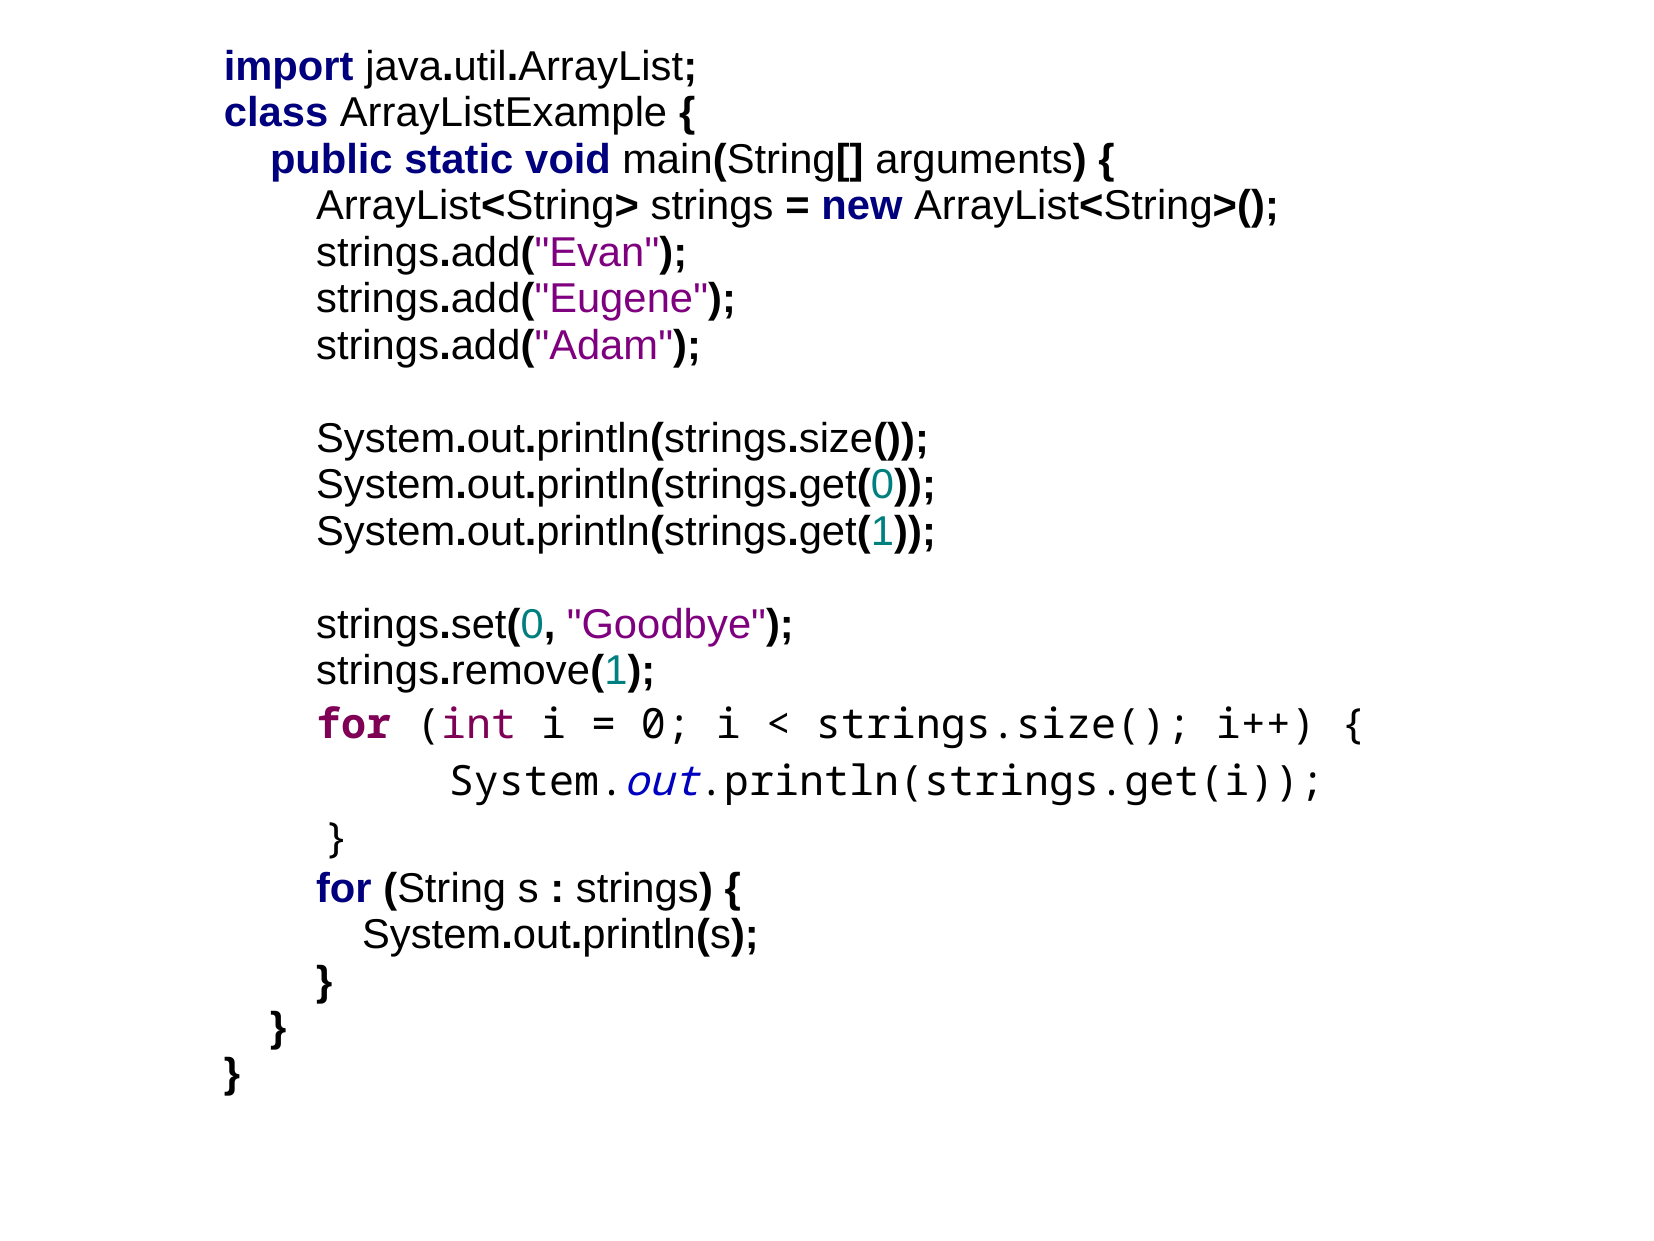

import java.util.ArrayList;
class ArrayListExample {
 public static void main(String[] arguments) {
 ArrayList<String> strings = new ArrayList<String>();
 strings.add("Evan");
 strings.add("Eugene");
 strings.add("Adam");
 System.out.println(strings.size());
 System.out.println(strings.get(0));
 System.out.println(strings.get(1));
 strings.set(0, "Goodbye");
 strings.remove(1);
 for (int i = 0; i < strings.size(); i++) {
 	System.out.println(strings.get(i));
 }
 for (String s : strings) {
 System.out.println(s);
 }
 }
}